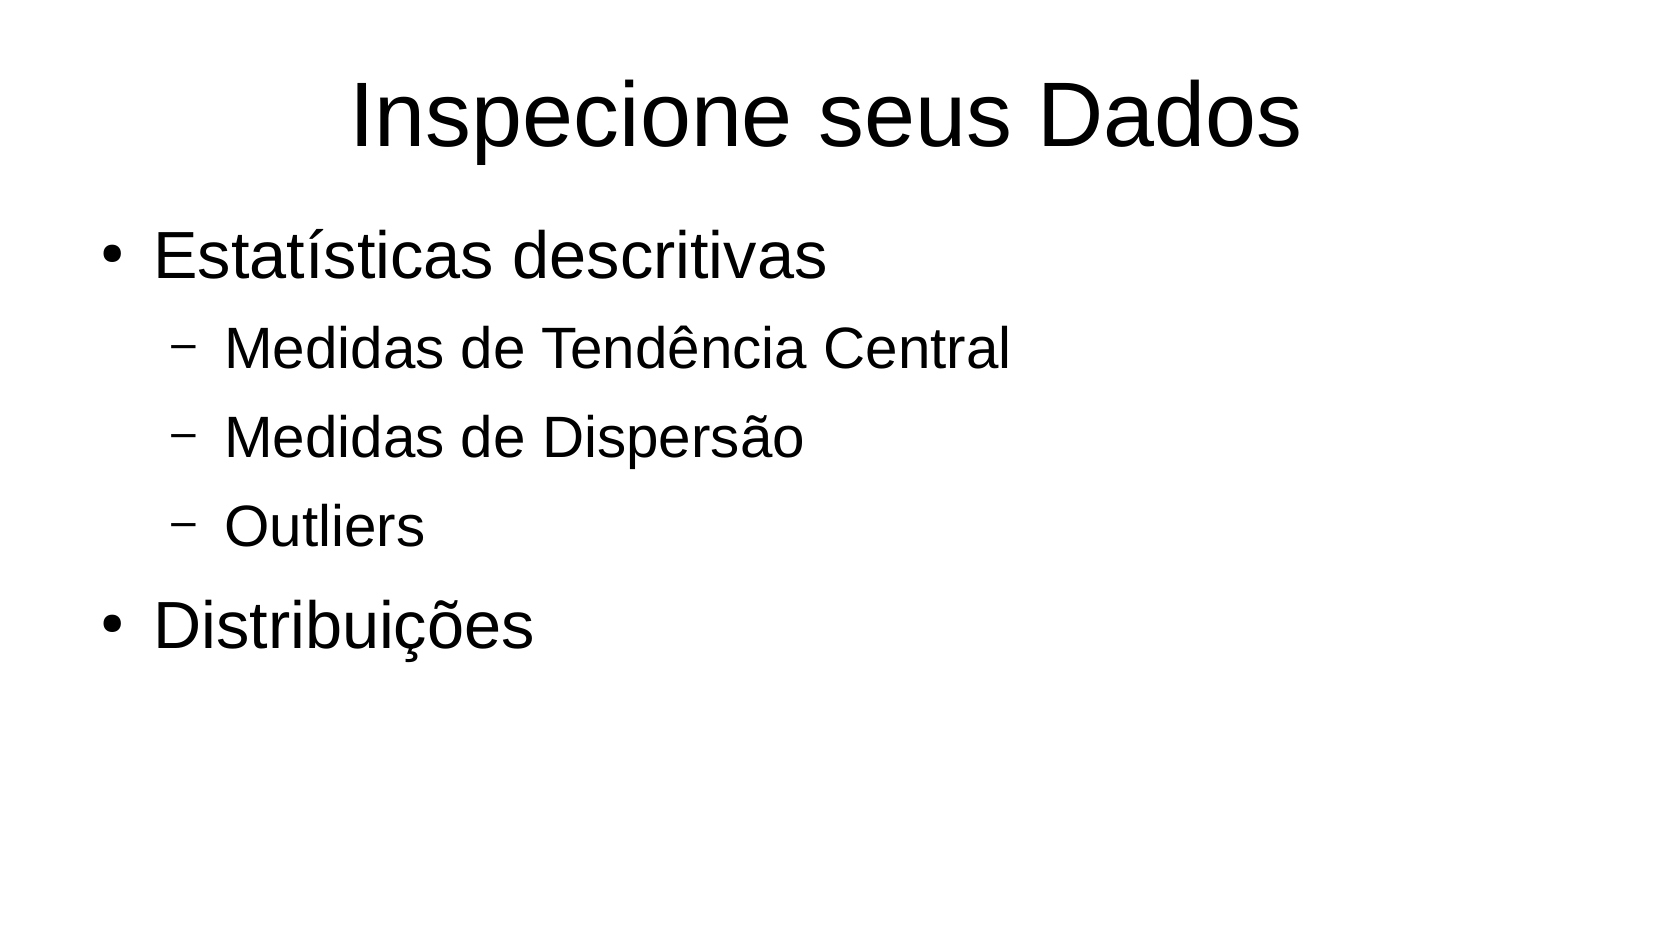

# Inspecione seus Dados
Estatísticas descritivas
Medidas de Tendência Central
Medidas de Dispersão
Outliers
Distribuições